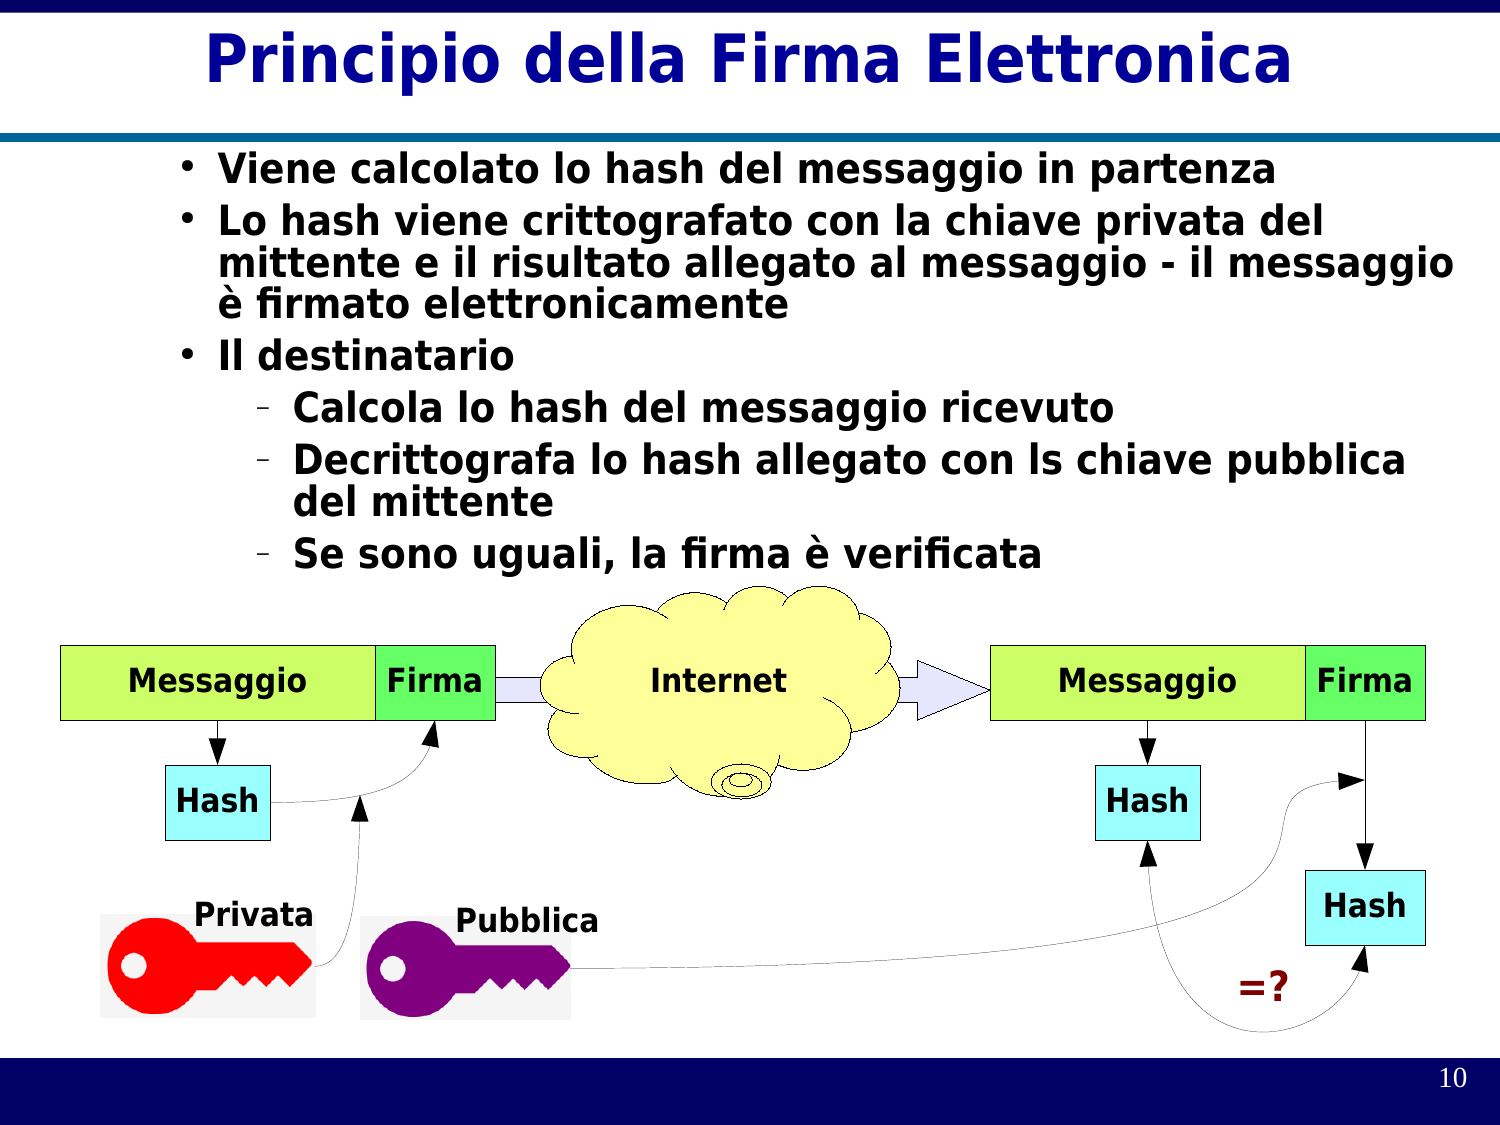

# Principio della Firma Elettronica
Viene calcolato lo hash del messaggio in partenza
Lo hash viene crittografato con la chiave privata del mittente e il risultato allegato al messaggio - il messaggio è firmato elettronicamente
Il destinatario
Calcola lo hash del messaggio ricevuto
Decrittografa lo hash allegato con ls chiave pubblica del mittente
Se sono uguali, la firma è verificata
Messaggio
Firma
Messaggio
Firma
Internet
Hash
Hash
Hash
Privata
Pubblica
=?